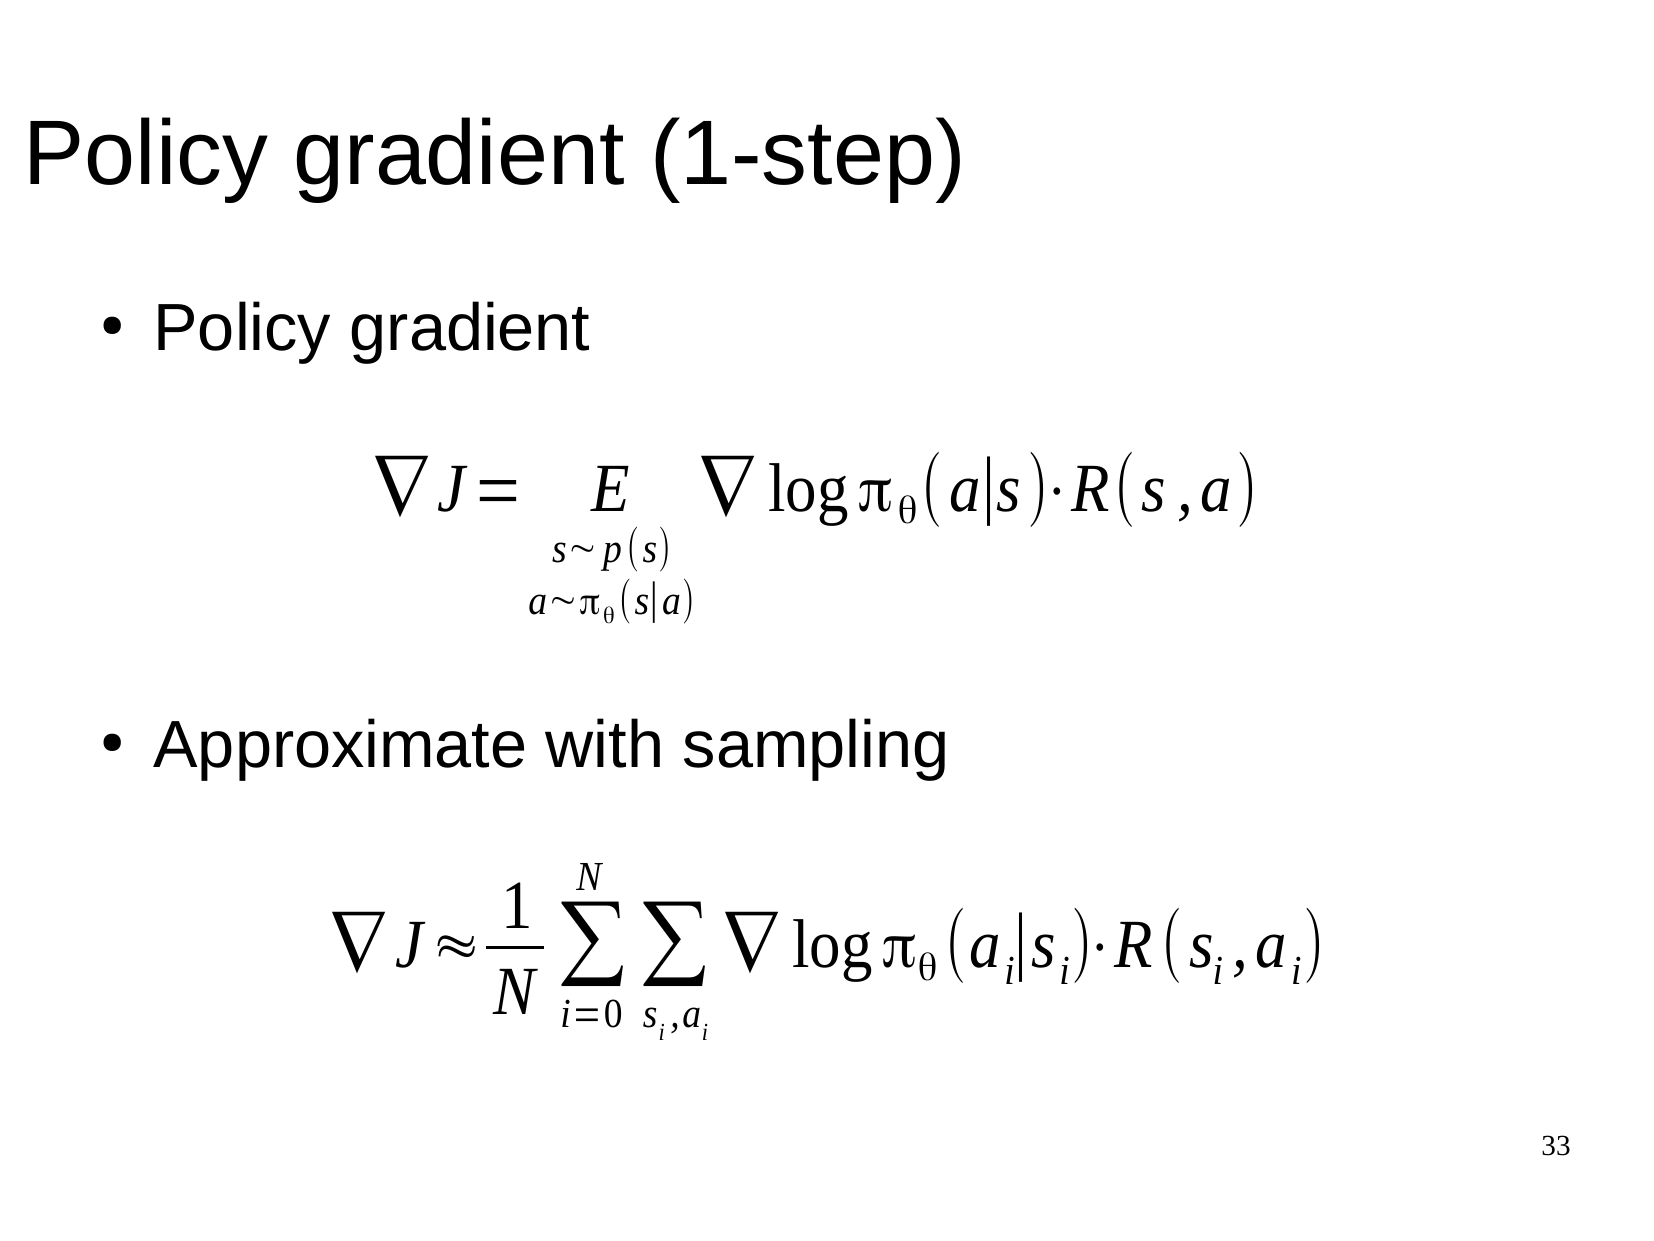

# Policy gradient (1-step)
Policy gradient
Approximate with sampling
33